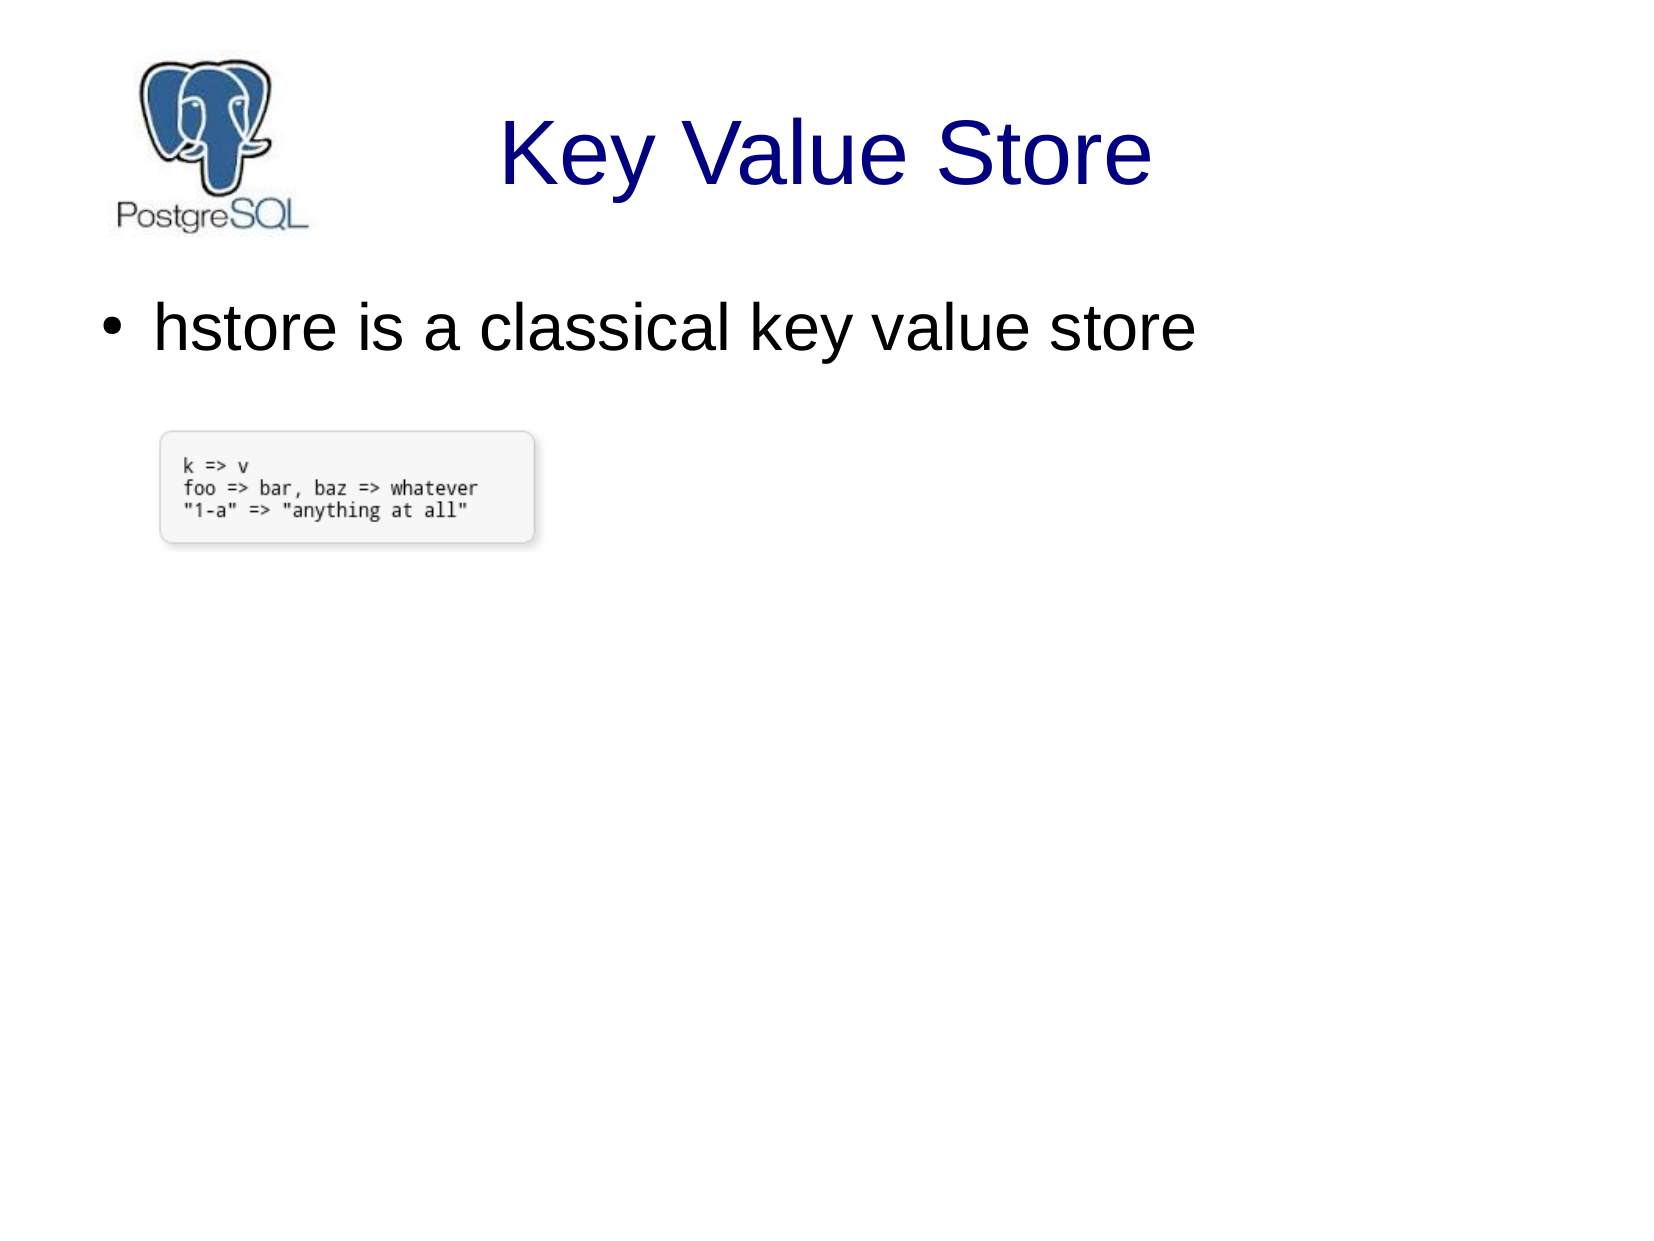

# Key Value Store
hstore is a classical key value store